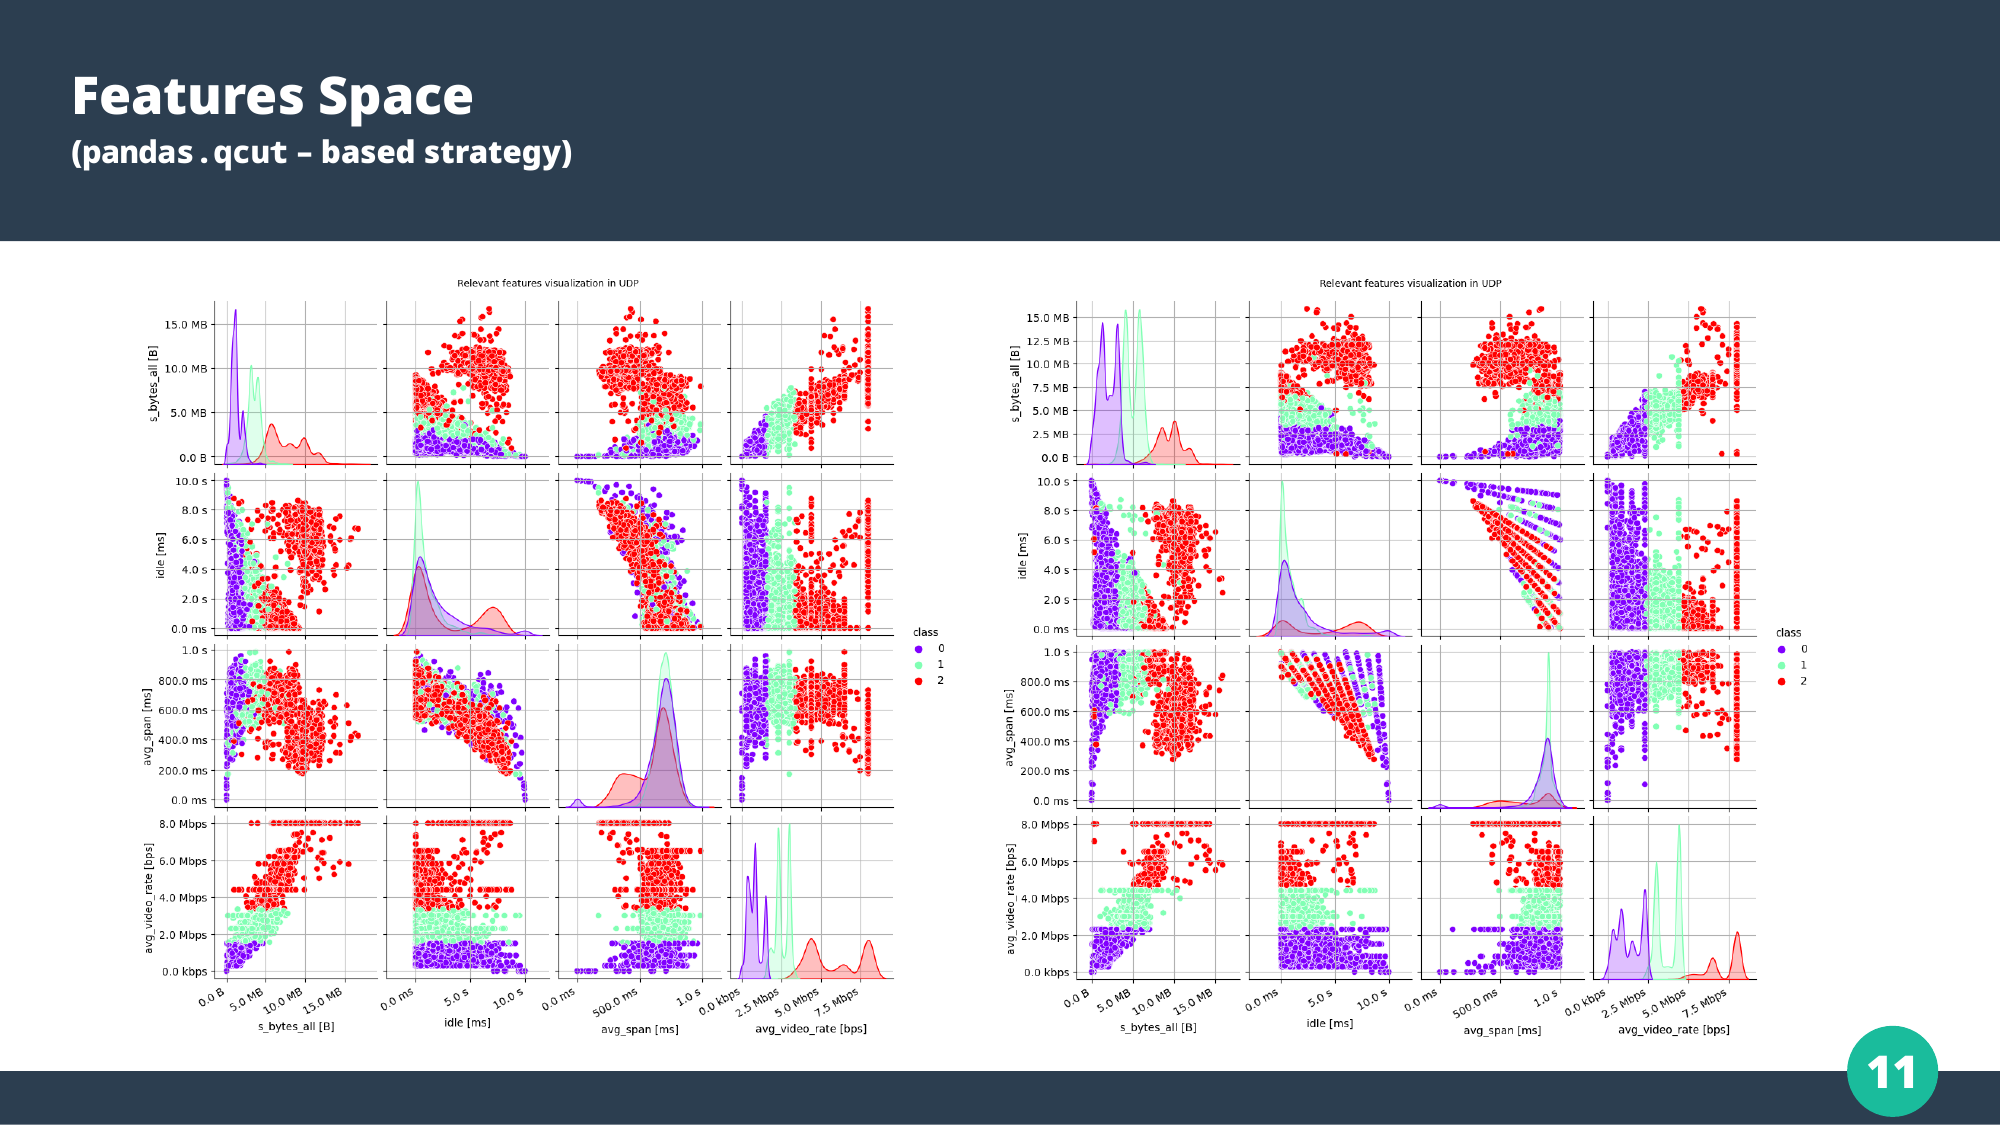

# Features Space (pandas.qcut – based strategy)